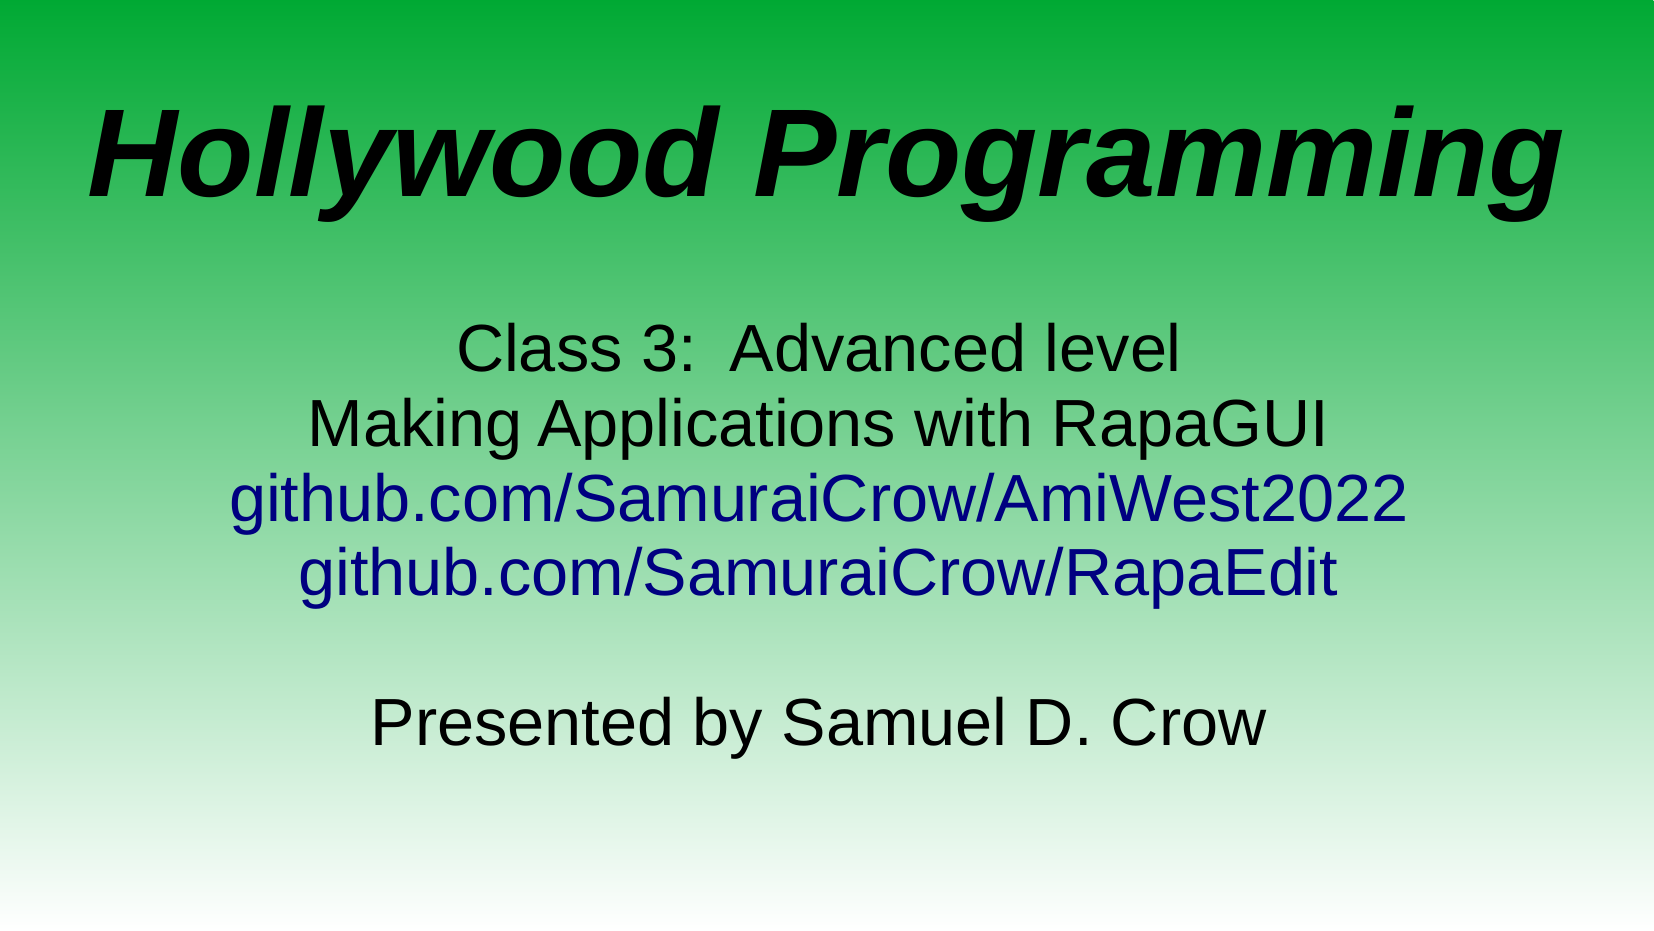

# Hollywood Programming
Class 3: Advanced level
Making Applications with RapaGUI
github.com/SamuraiCrow/AmiWest2022
github.com/SamuraiCrow/RapaEdit
Presented by Samuel D. Crow